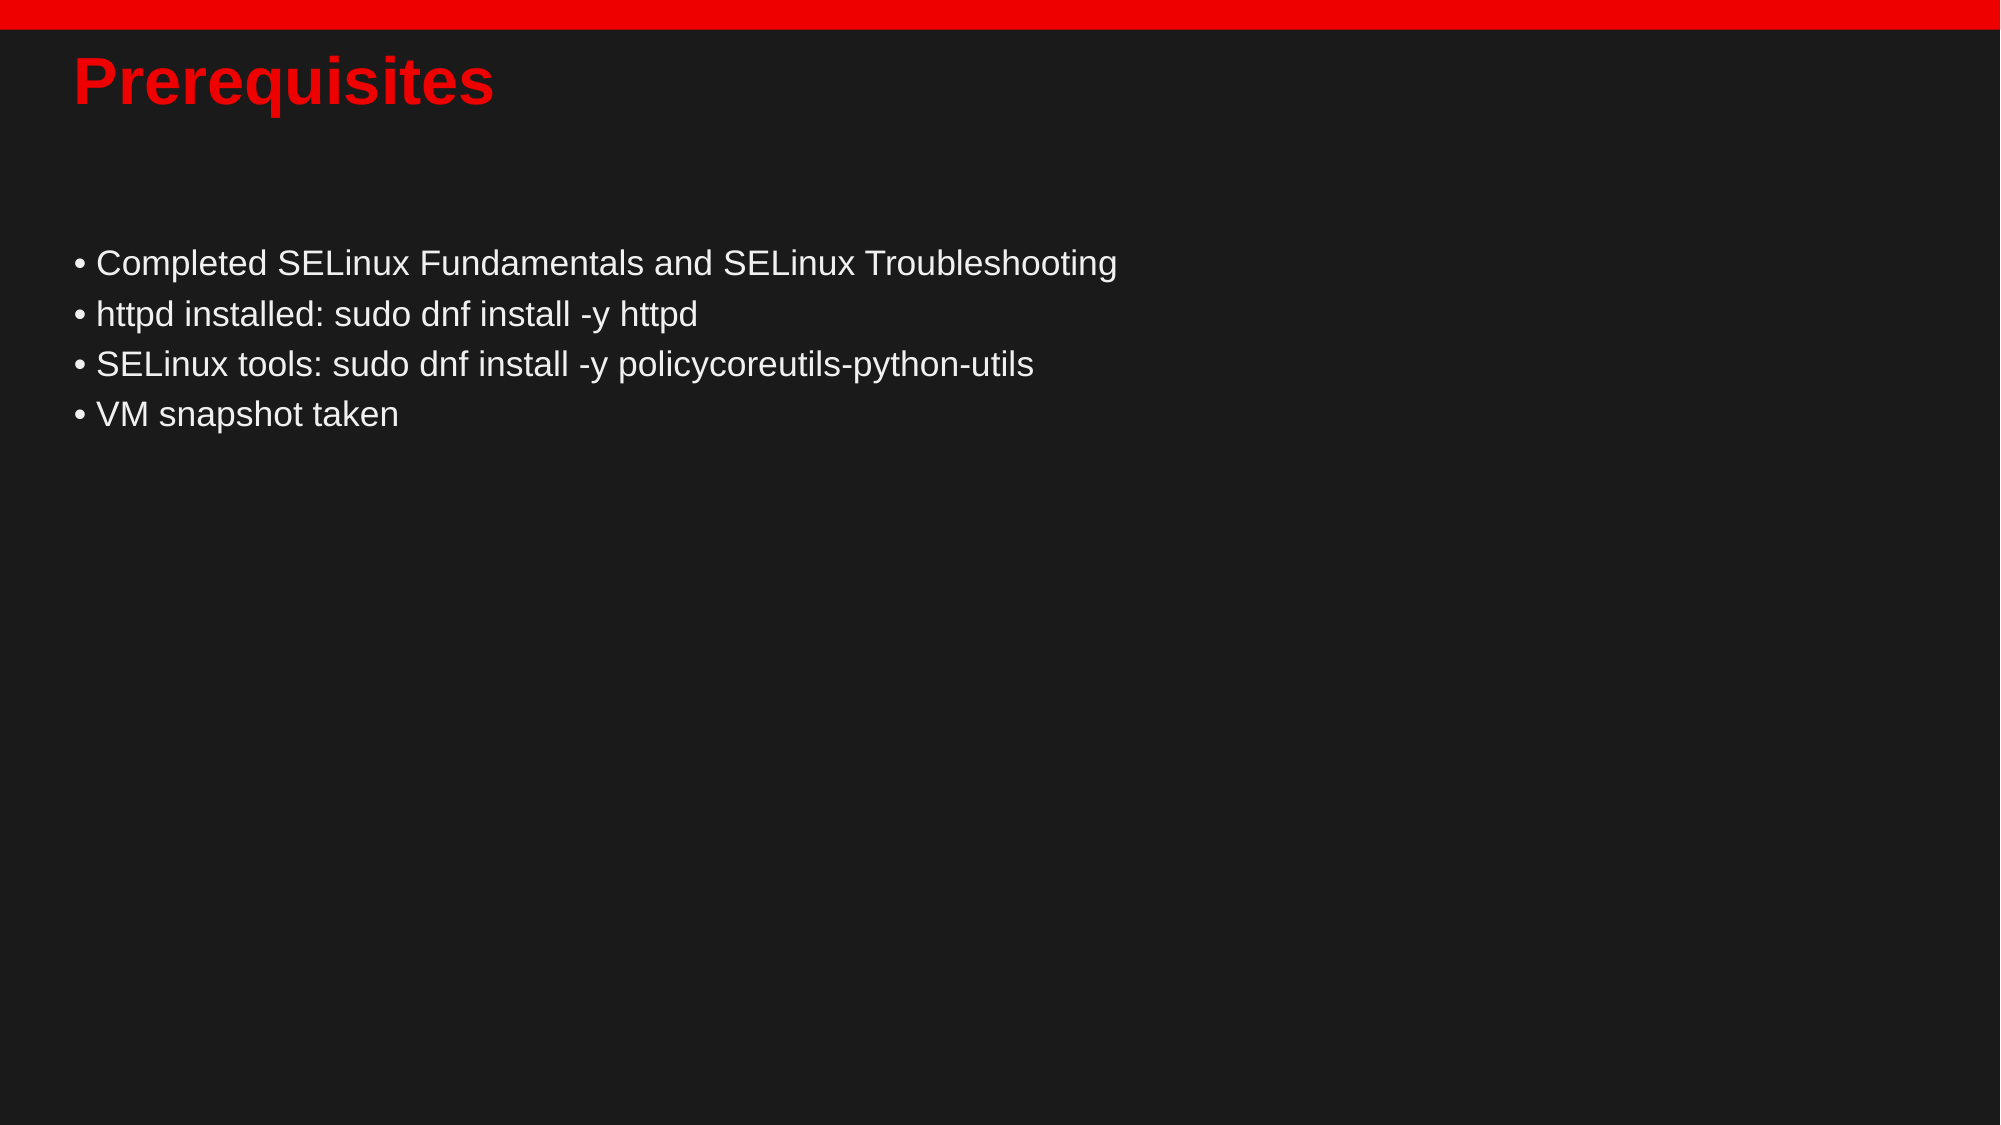

Prerequisites
• Completed SELinux Fundamentals and SELinux Troubleshooting
• httpd installed: sudo dnf install -y httpd
• SELinux tools: sudo dnf install -y policycoreutils-python-utils
• VM snapshot taken